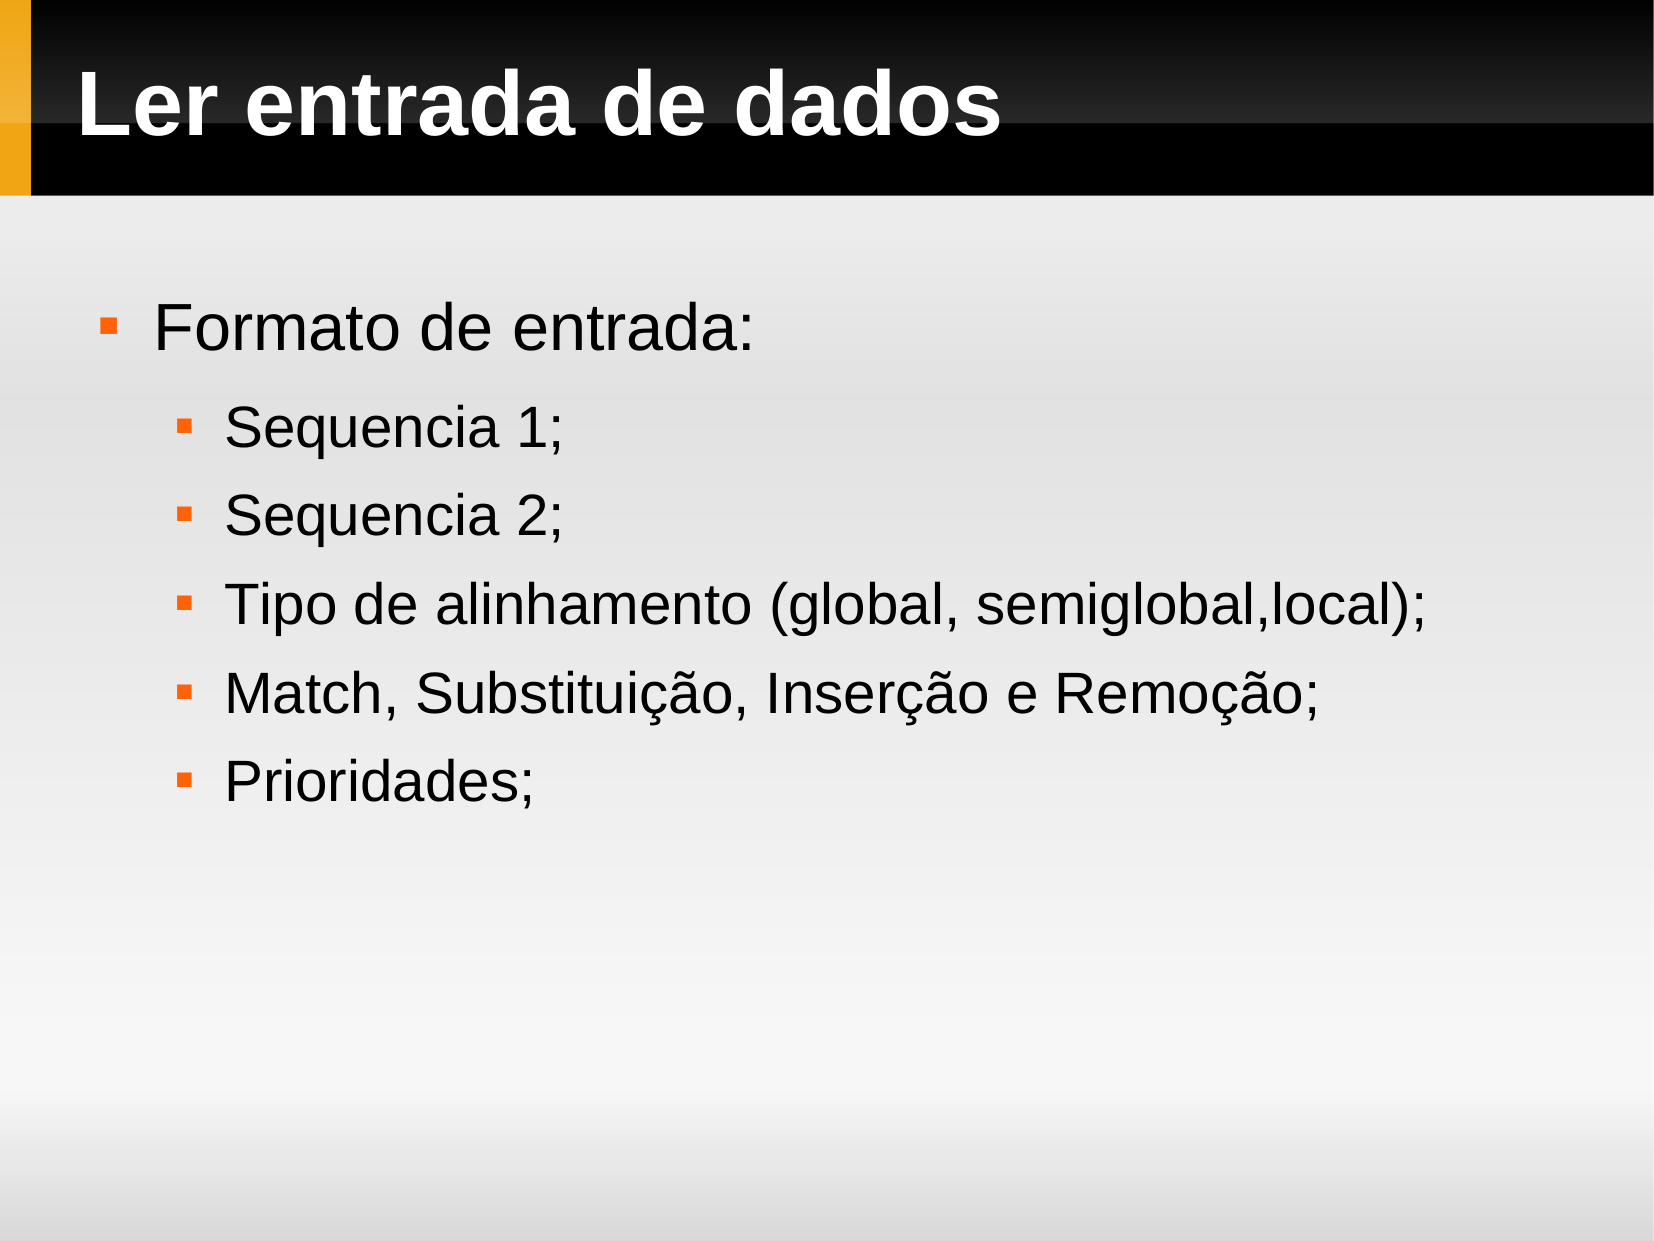

# Ler entrada de dados
Formato de entrada:
Sequencia 1;
Sequencia 2;
Tipo de alinhamento (global, semiglobal,local);
Match, Substituição, Inserção e Remoção;
Prioridades;